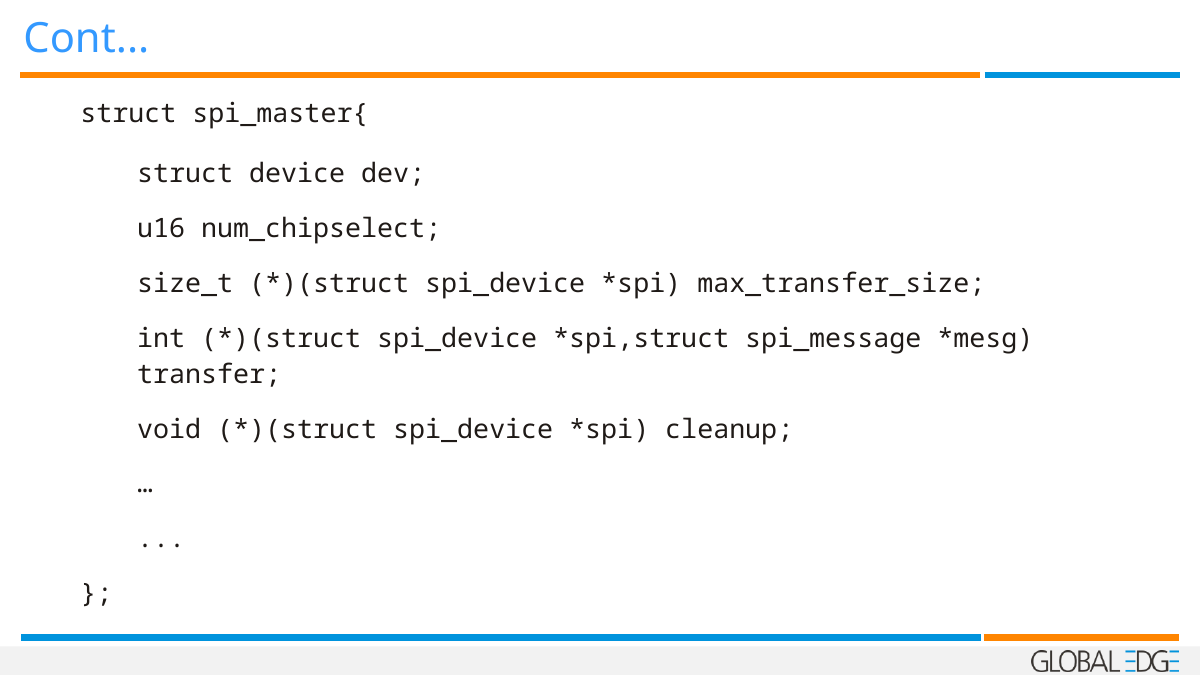

# Cont...
struct spi_master{
struct device dev;
u16 num_chipselect;
size_t (*)(struct spi_device *spi) max_transfer_size;
int (*)(struct spi_device *spi,struct spi_message *mesg) transfer;
void (*)(struct spi_device *spi) cleanup;
…
...
};